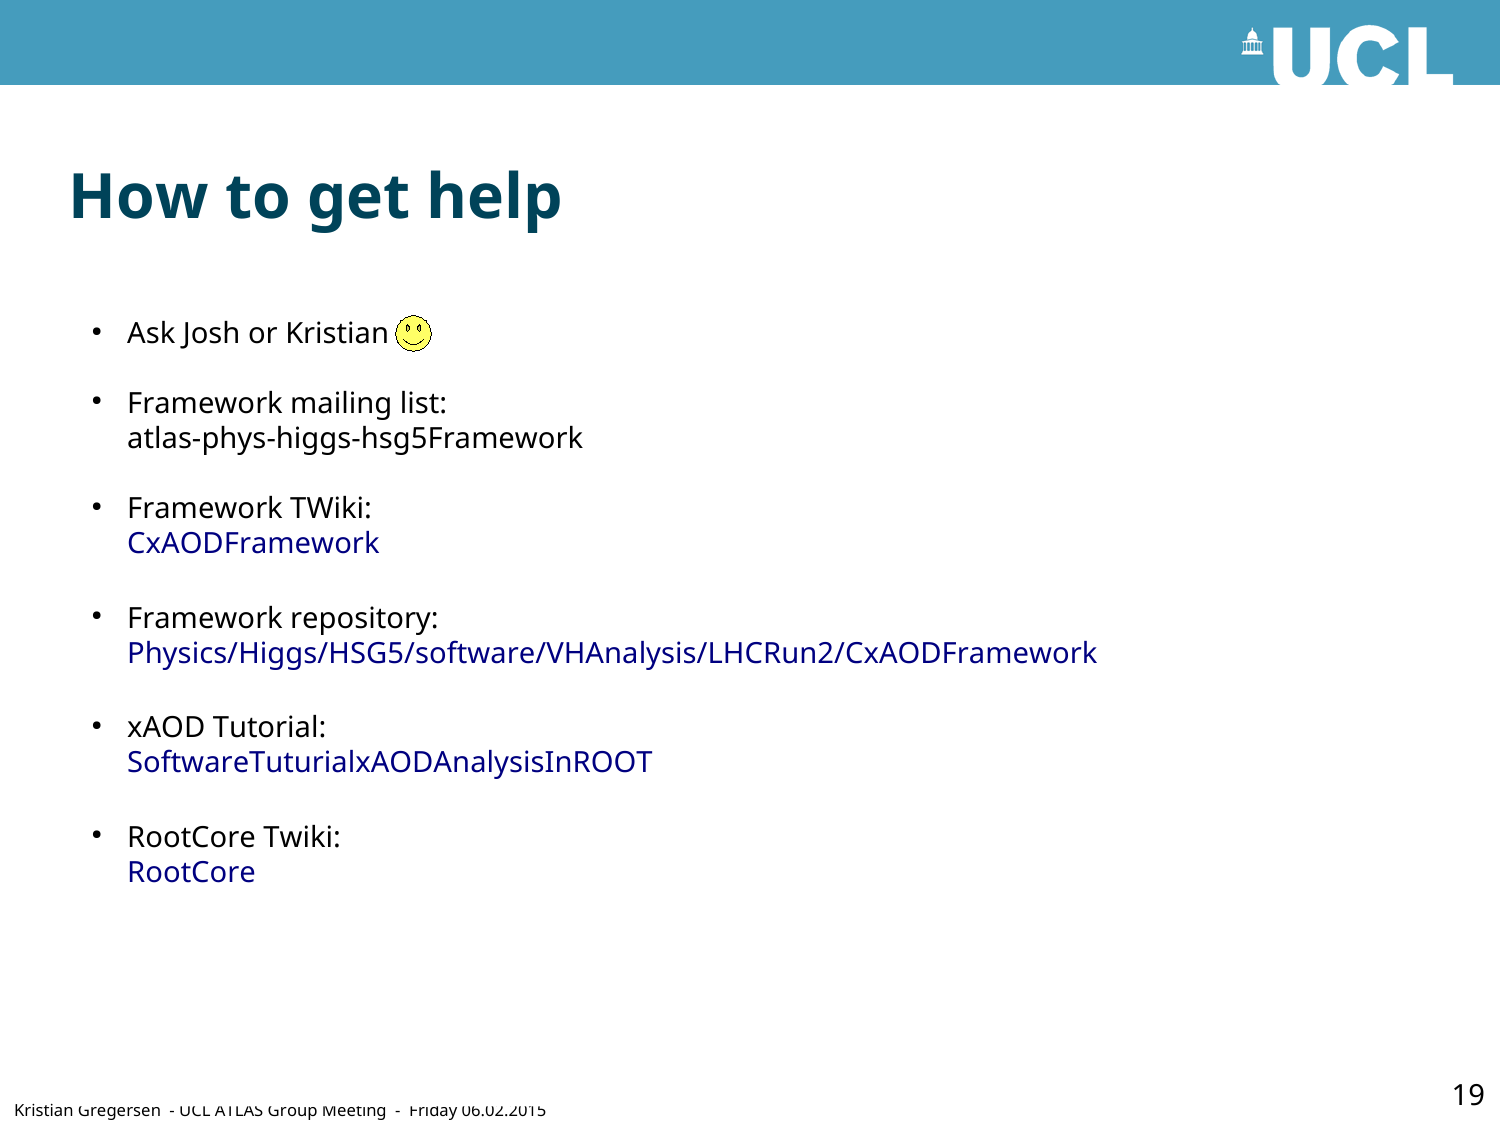

# How to get help
Ask Josh or Kristian
Framework mailing list:
atlas-phys-higgs-hsg5Framework
Framework TWiki:
CxAODFramework
Framework repository:
Physics/Higgs/HSG5/software/VHAnalysis/LHCRun2/CxAODFramework
xAOD Tutorial:
SoftwareTuturialxAODAnalysisInROOT
RootCore Twiki:
RootCore
19